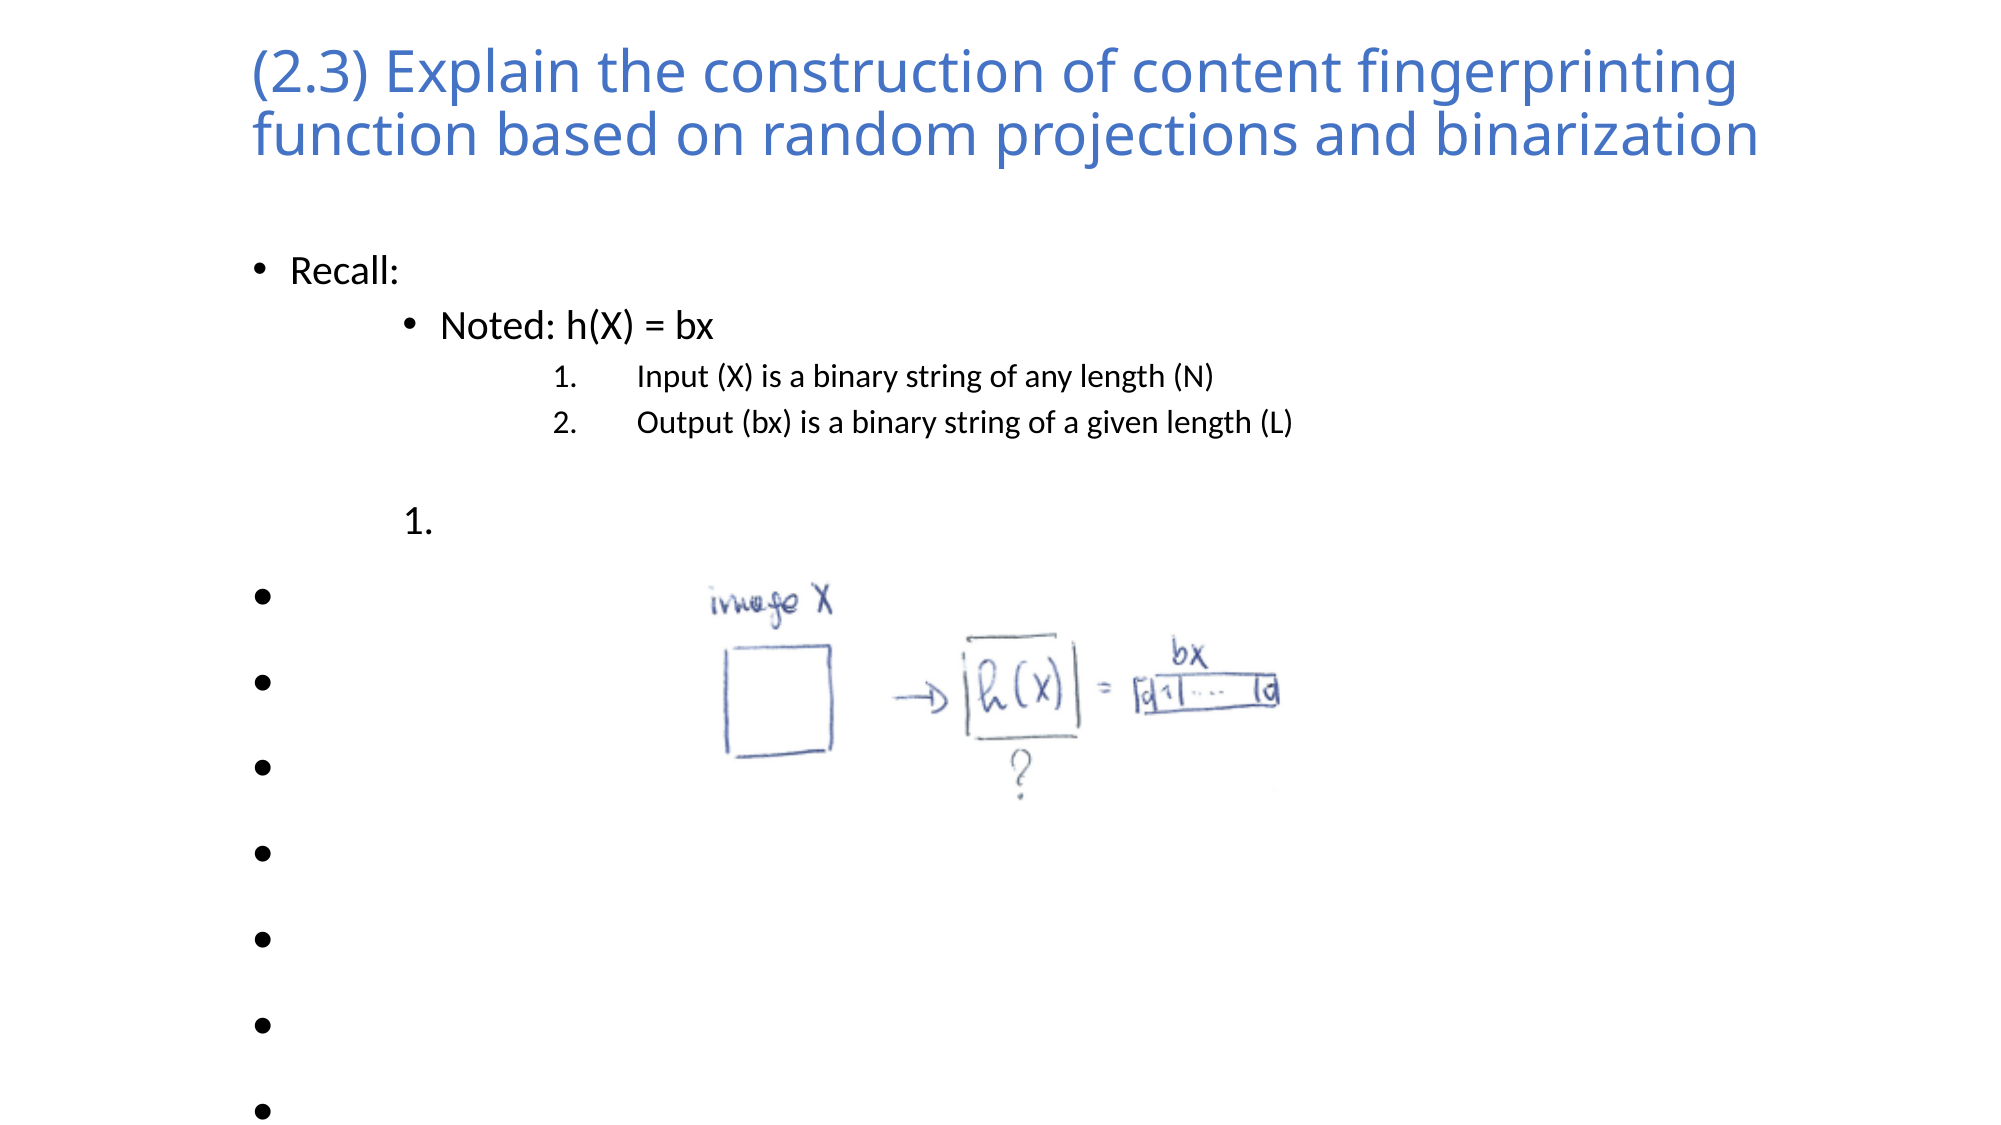

# (2.3) Explain the construction of content fingerprinting function based on random projections and binarization
Recall:
Noted: h(X) = bx
Input (X) is a binary string of any length (N)
Output (bx) is a binary string of a given length (L)